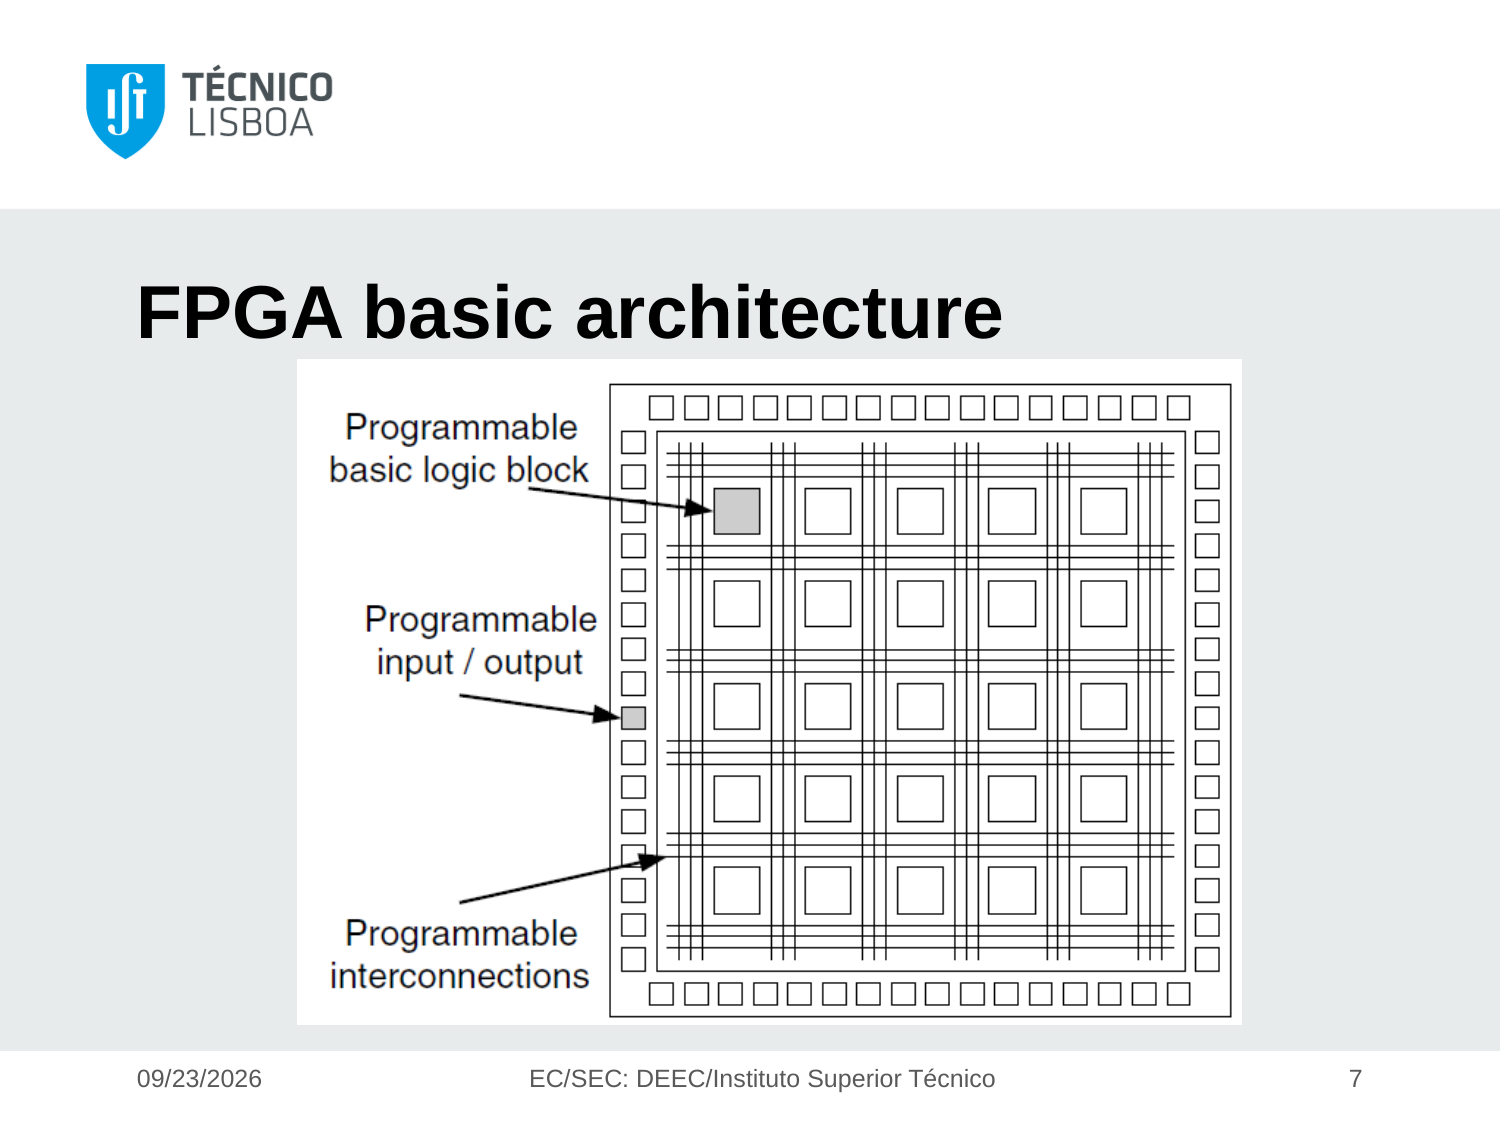

# FPGA basic architecture
EC/SEC: DEEC/Instituto Superior Técnico